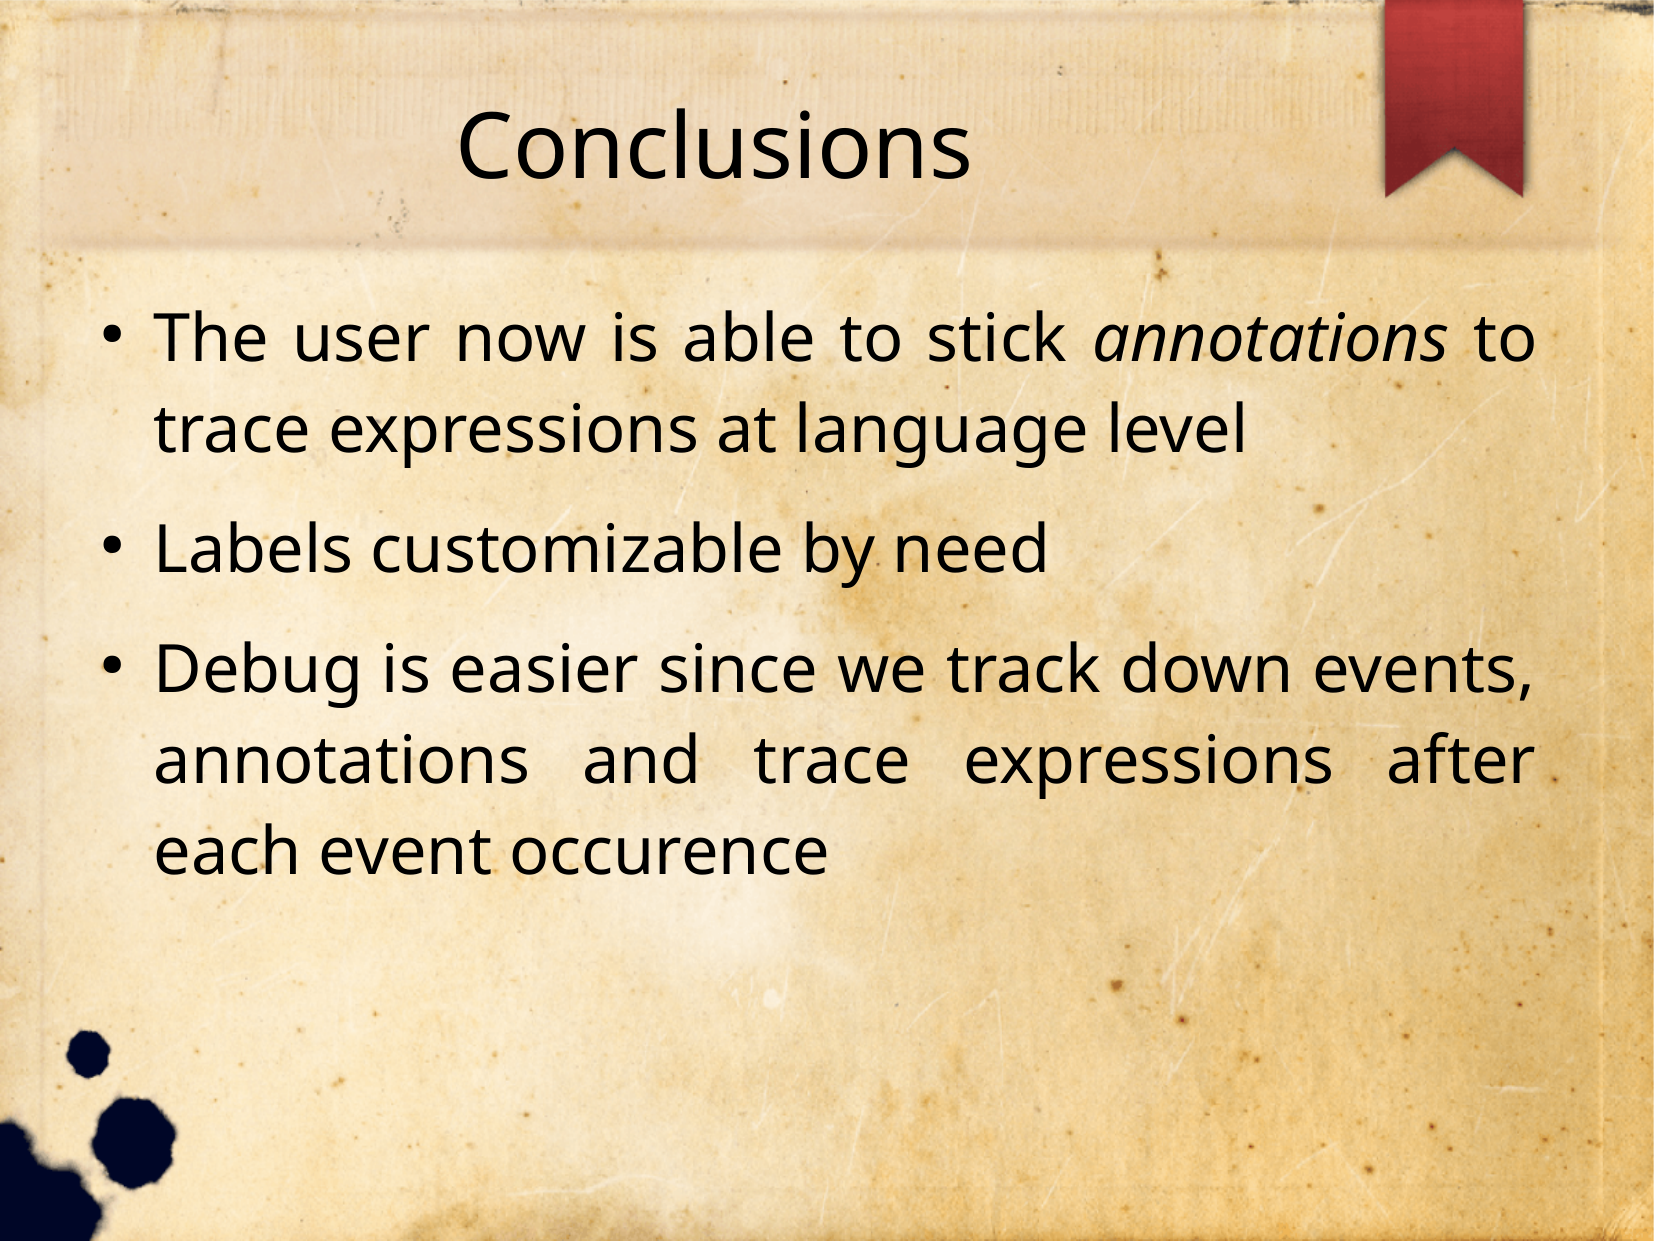

# Conclusions
The user now is able to stick annotations to trace expressions at language level
Labels customizable by need
Debug is easier since we track down events, annotations and trace expressions after each event occurence